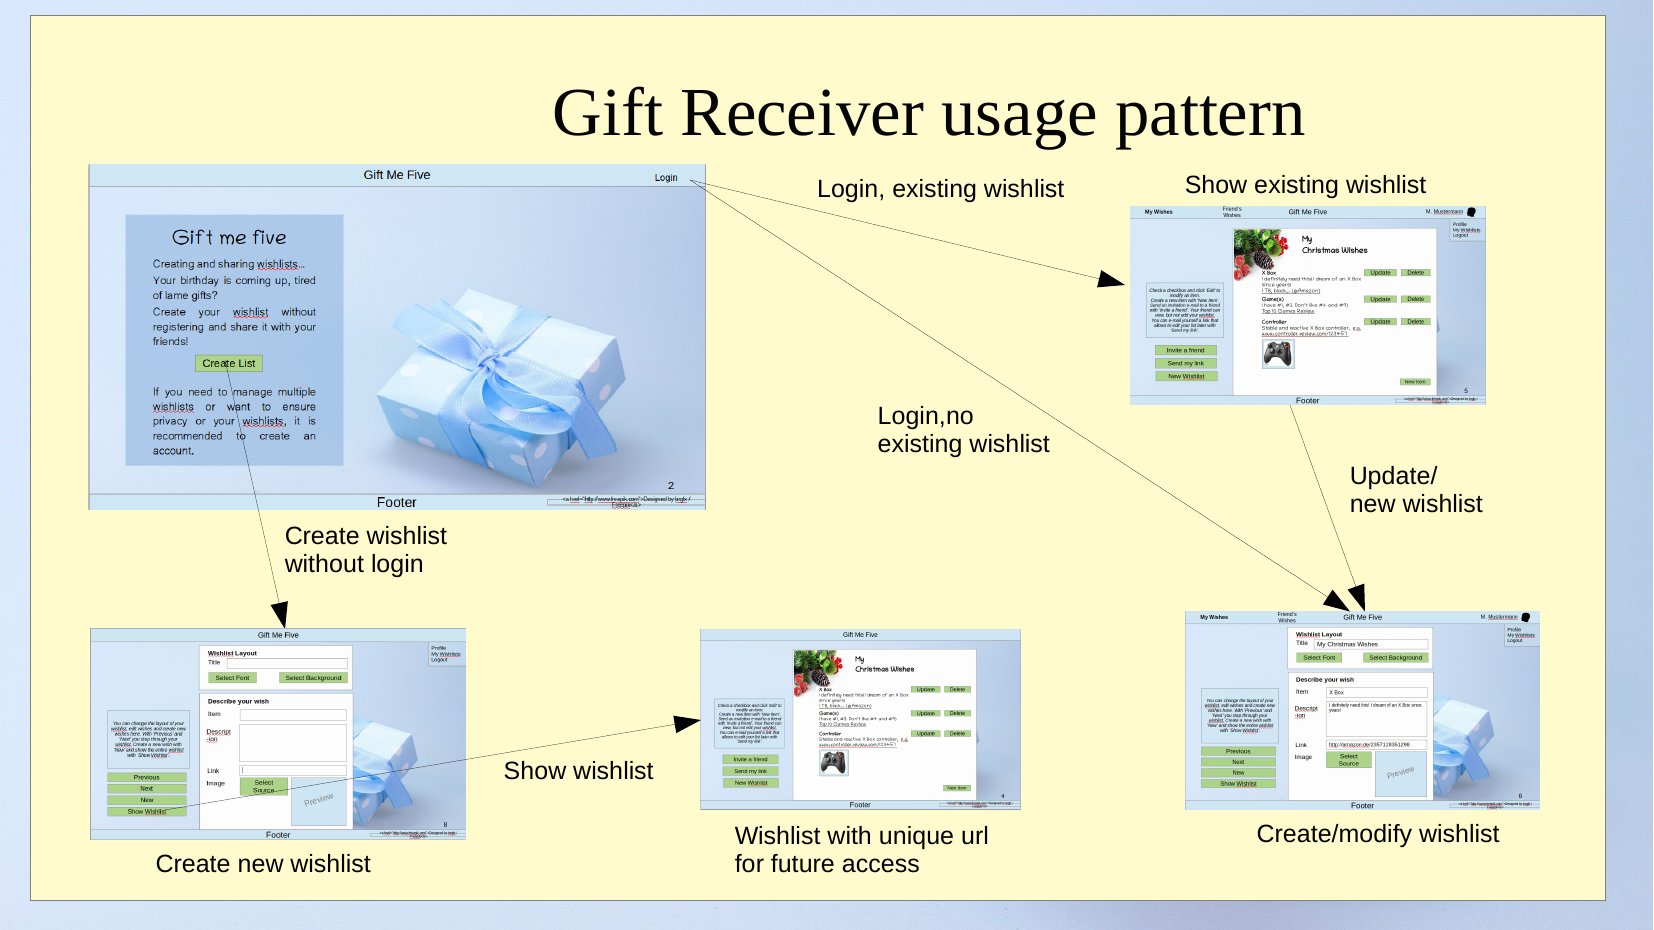

# Gift Receiver usage pattern
Show existing wishlist
Login, existing wishlist
Login,no
existing wishlist
Update/
new wishlist
Create wishlist
without login
Show wishlist
Create/modify wishlist
Wishlist with unique url
for future access
Create new wishlist
1